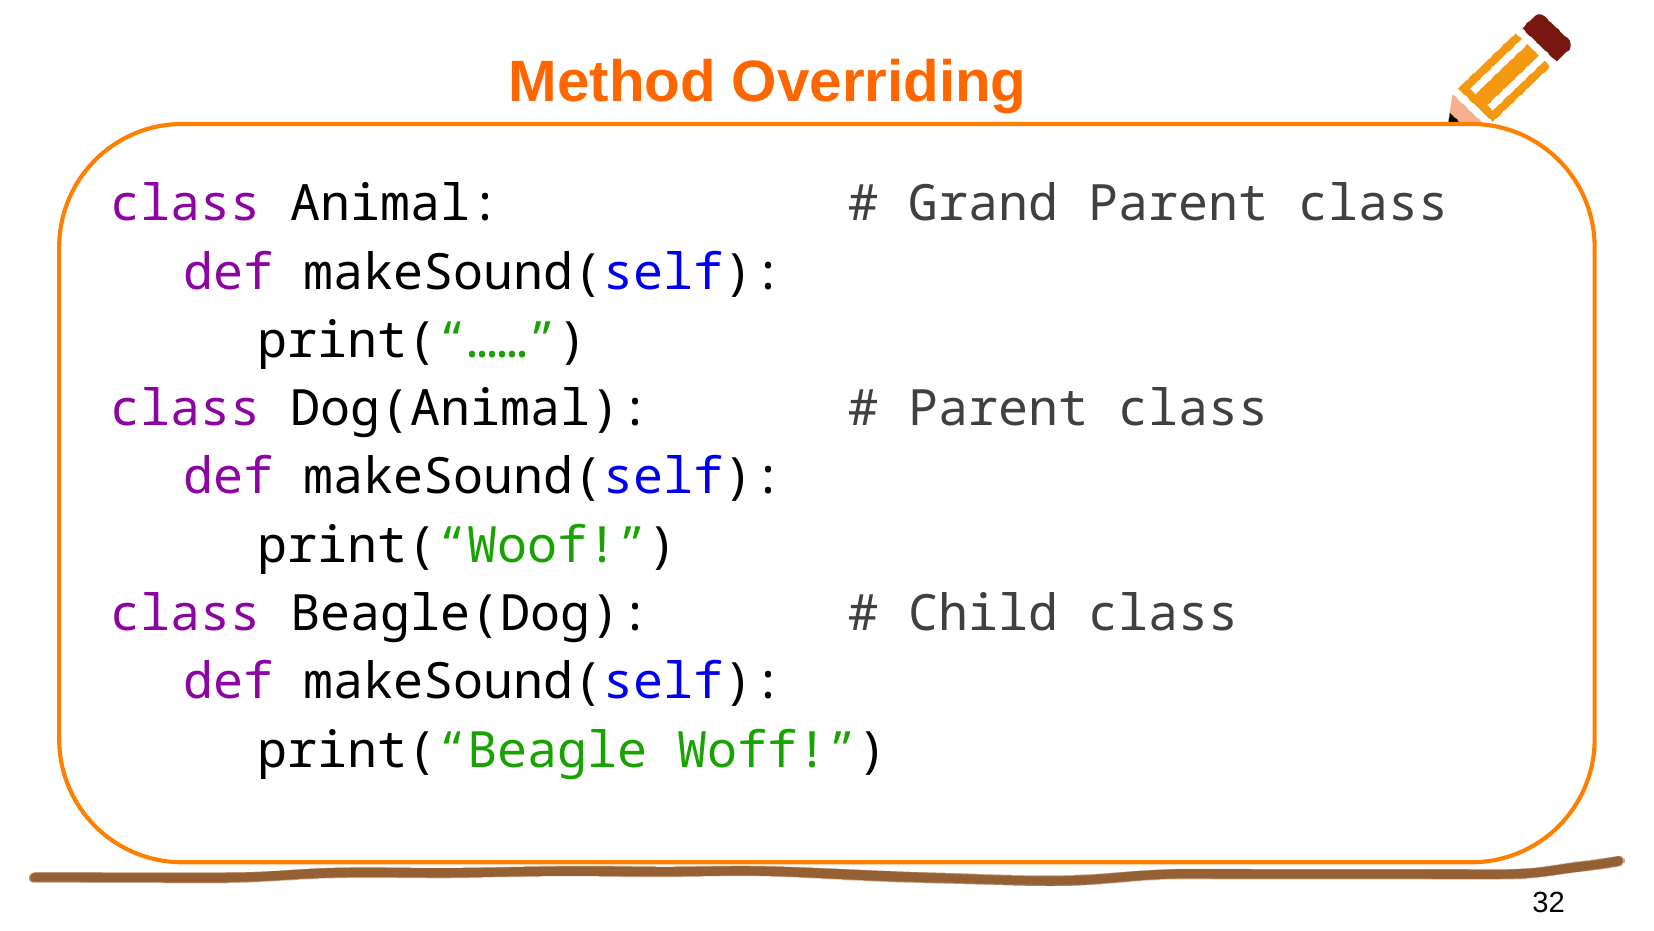

# Method Overriding
class Animal:					# Grand Parent class
	def makeSound(self):
		print(“……”)
class Dog(Animal):			# Parent class
	def makeSound(self):
		print(“Woof!”)
class Beagle(Dog):			# Child class
	def makeSound(self):
		print(“Beagle Woff!”)
32